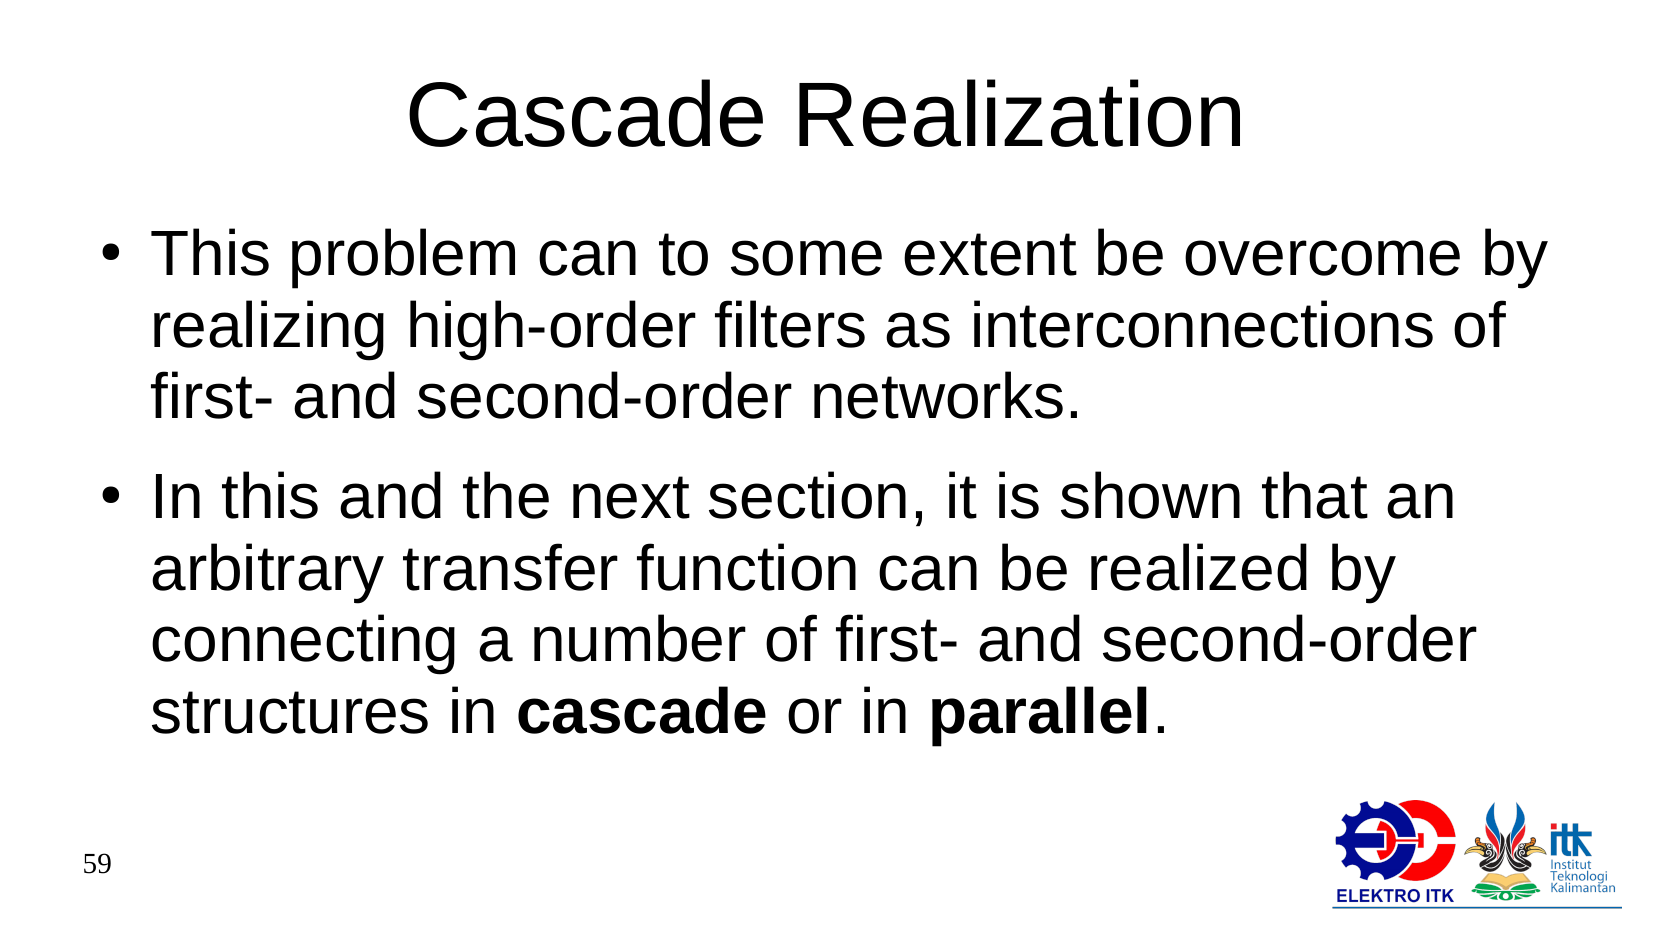

# Cascade Realization
This problem can to some extent be overcome by realizing high-order ﬁlters as interconnections of ﬁrst- and second-order networks.
In this and the next section, it is shown that an arbitrary transfer function can be realized by connecting a number of ﬁrst- and second-order structures in cascade or in parallel.